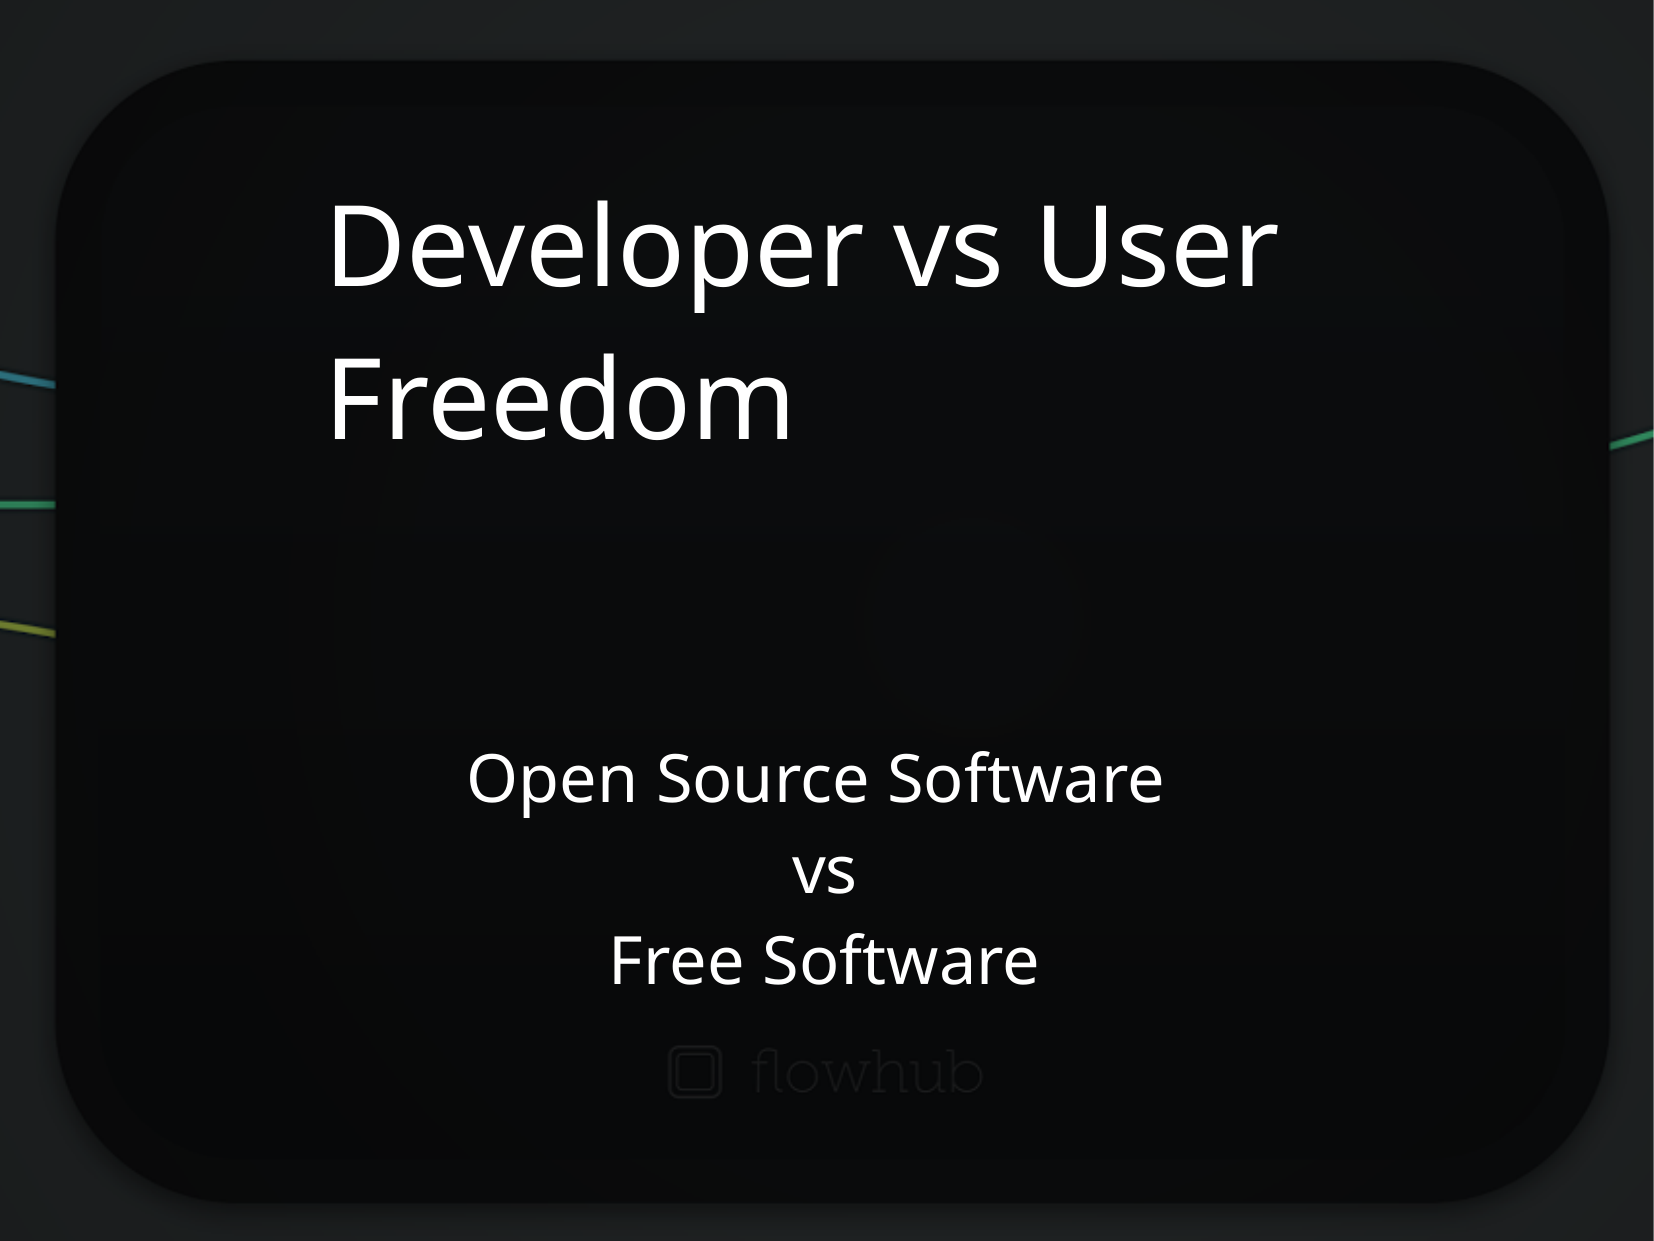

Developer vs User
Freedom
# Open Source Software
vs
Free Software